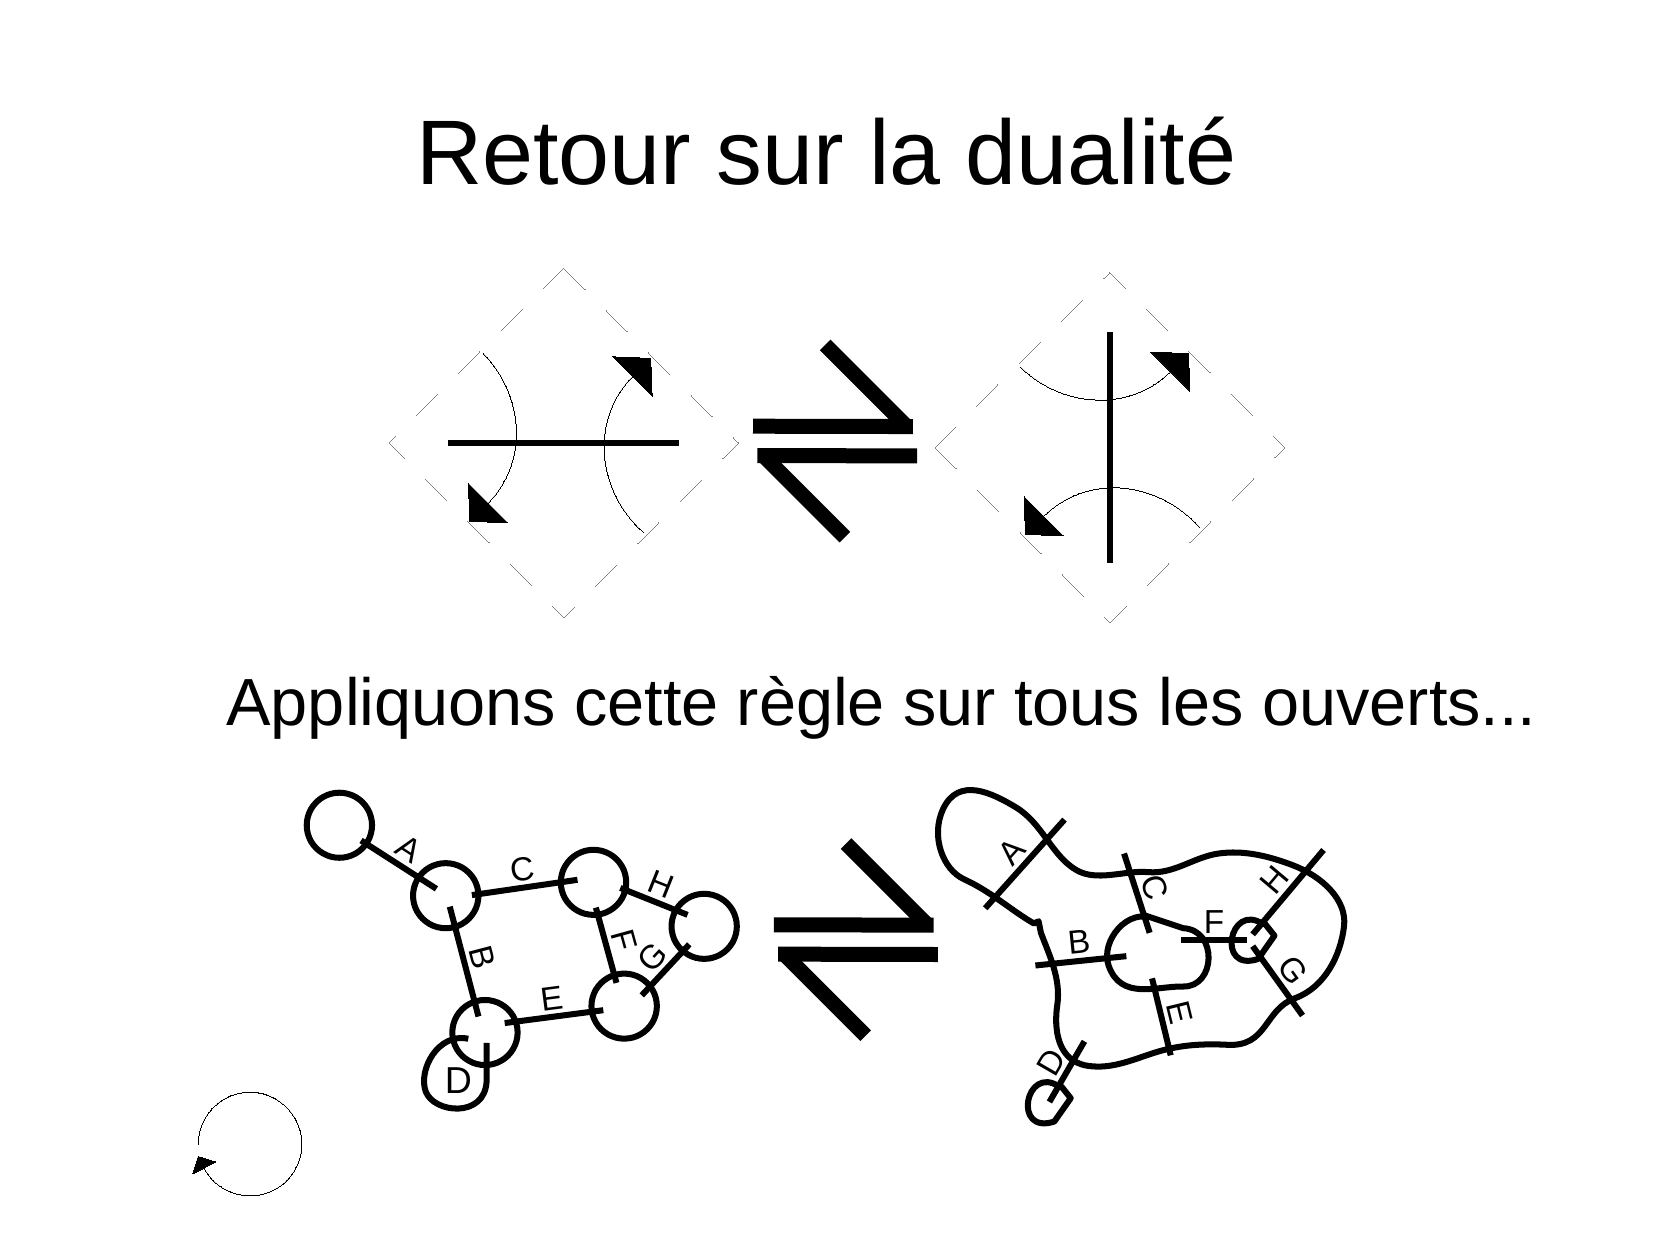

# Retour sur la dualité
Appliquons cette règle sur tous les ouverts...
A
C
H
B
F
G
E
D
A
H
C
F
G
B
E
D